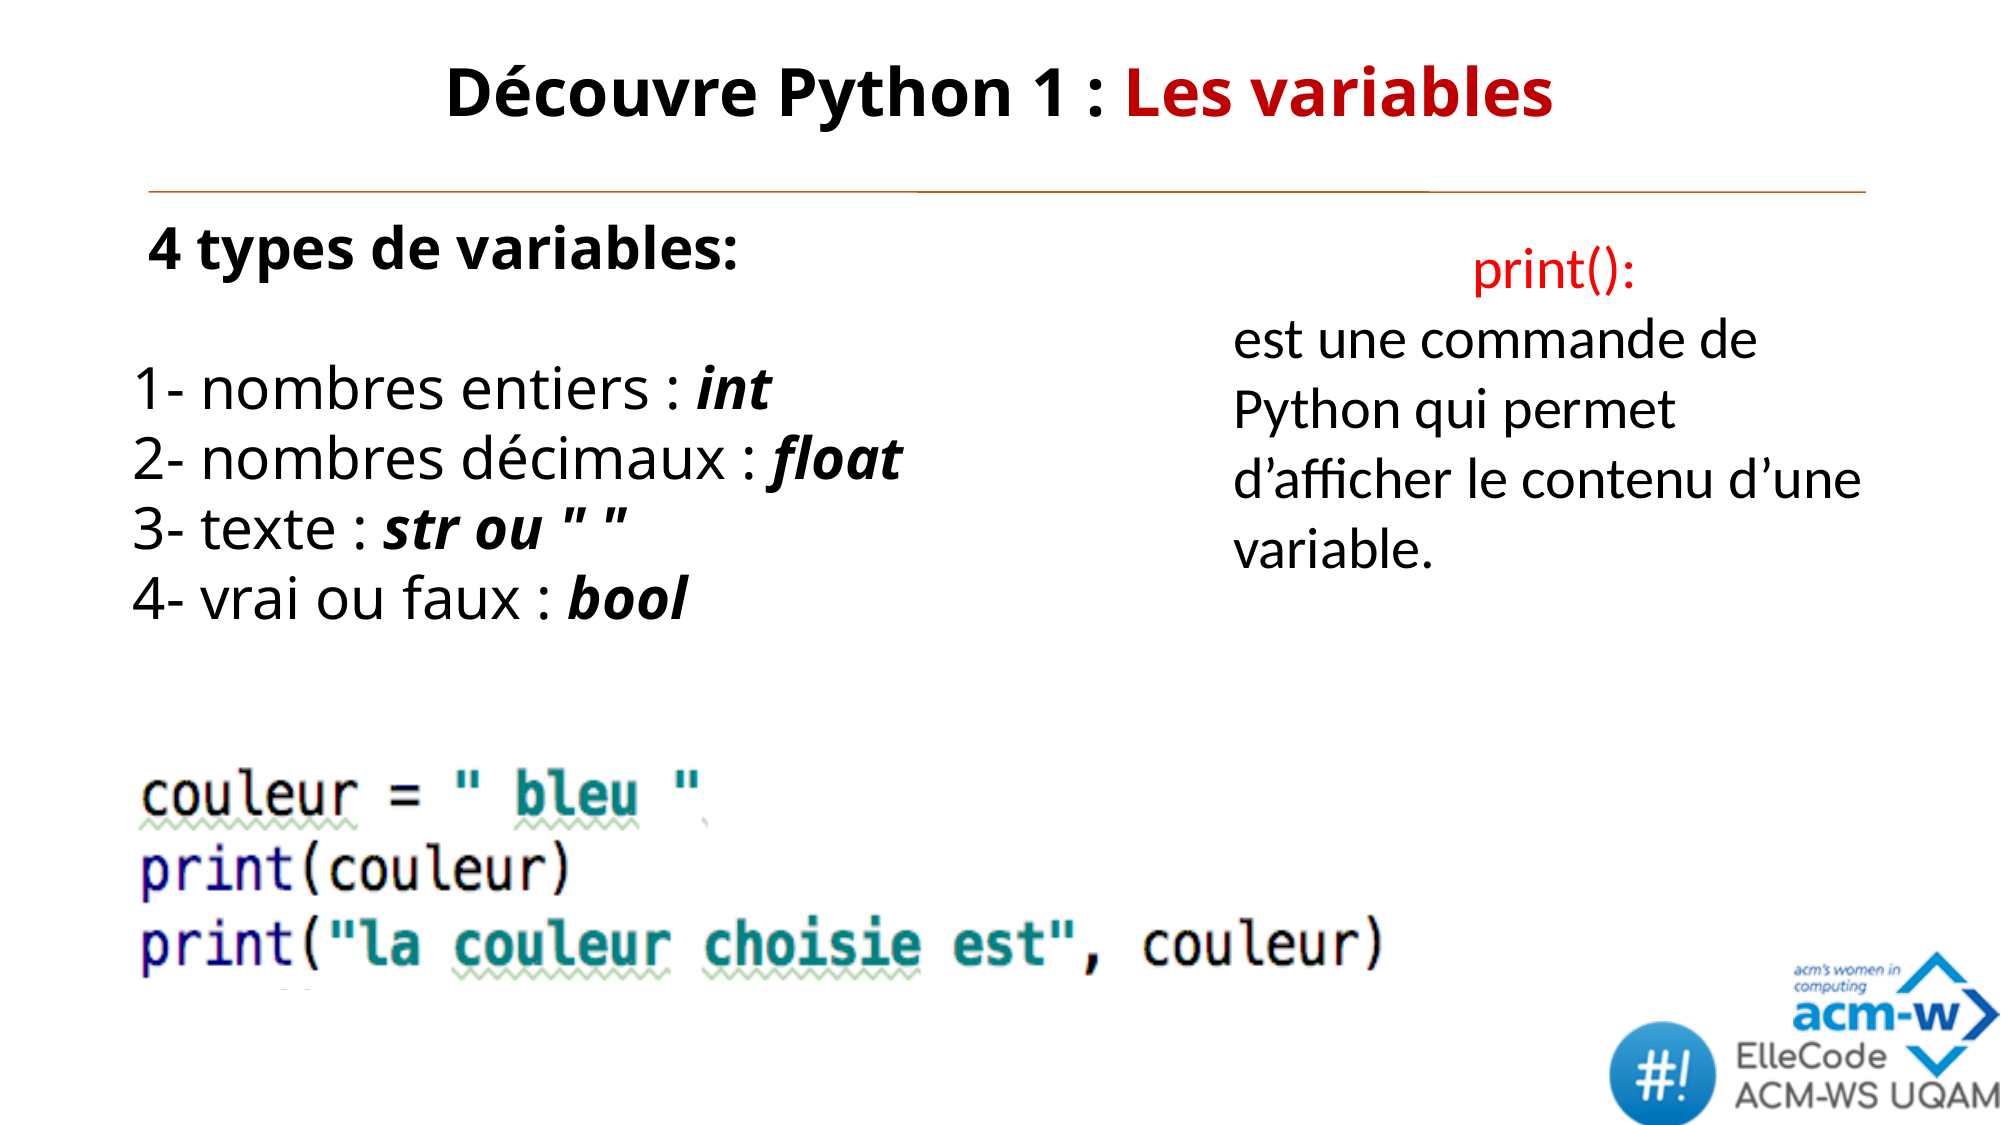

Découvre Python 1 : Les variables
 4 types de variables:
1- nombres entiers : int
2- nombres décimaux : float
3- texte : str ou " "
4- vrai ou faux : bool
print():
est une commande de Python qui permet d’afficher le contenu d’une variable.